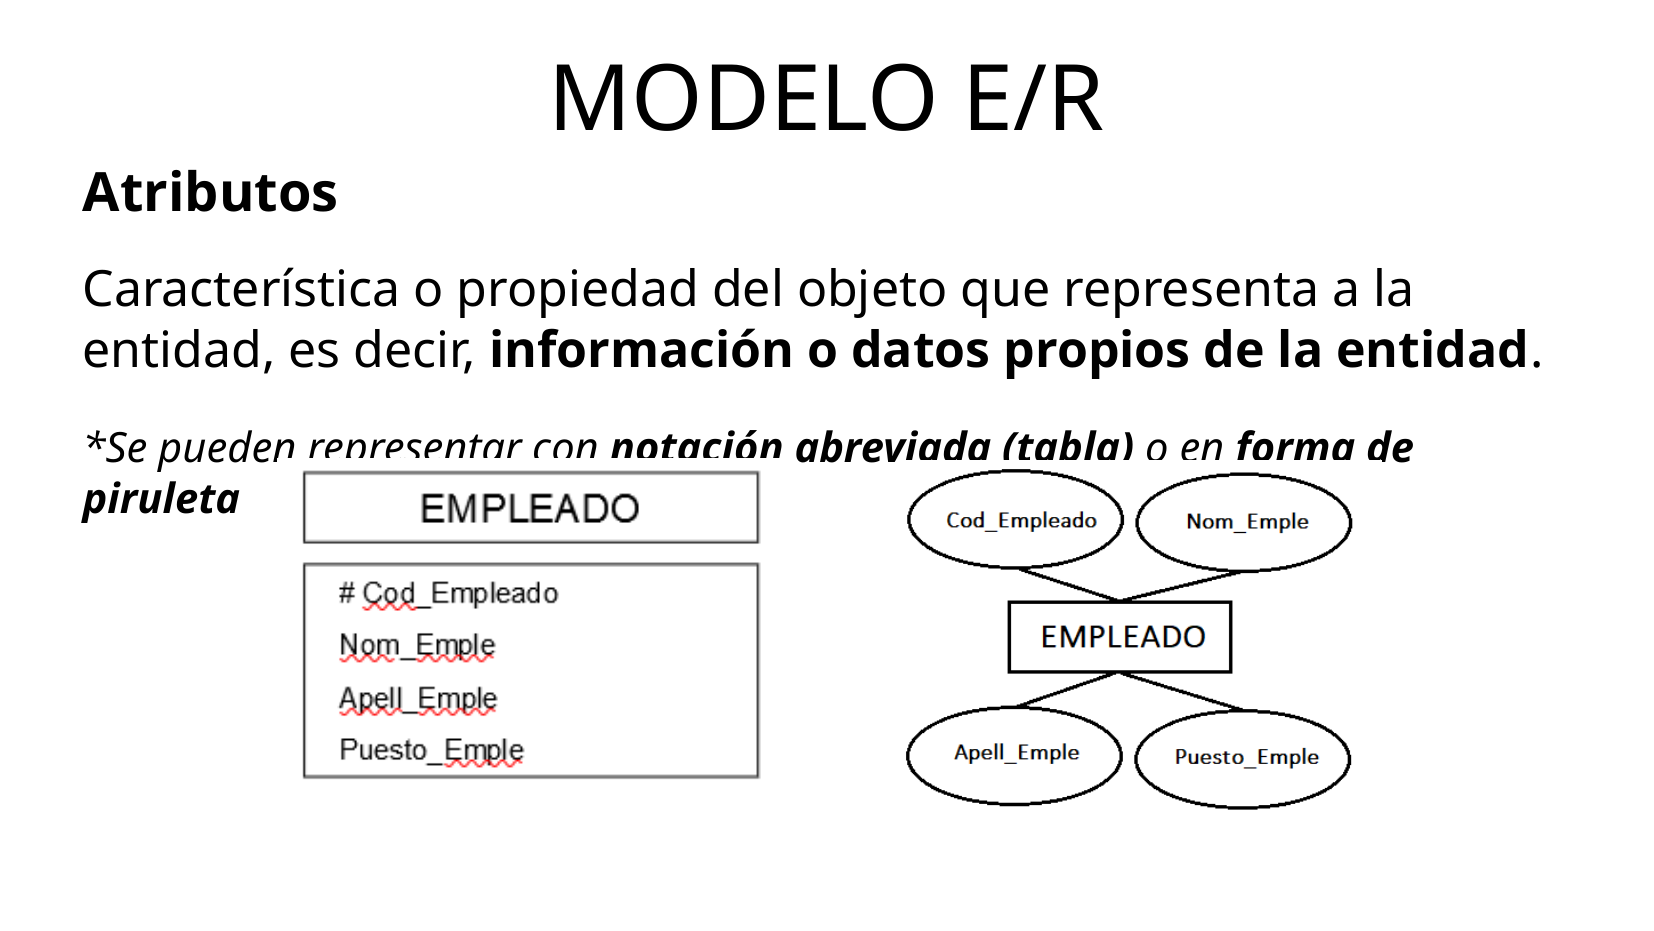

# MODELO E/R
Atributos
Característica o propiedad del objeto que representa a la entidad, es decir, información o datos propios de la entidad.
*Se pueden representar con notación abreviada (tabla) o en forma de piruleta